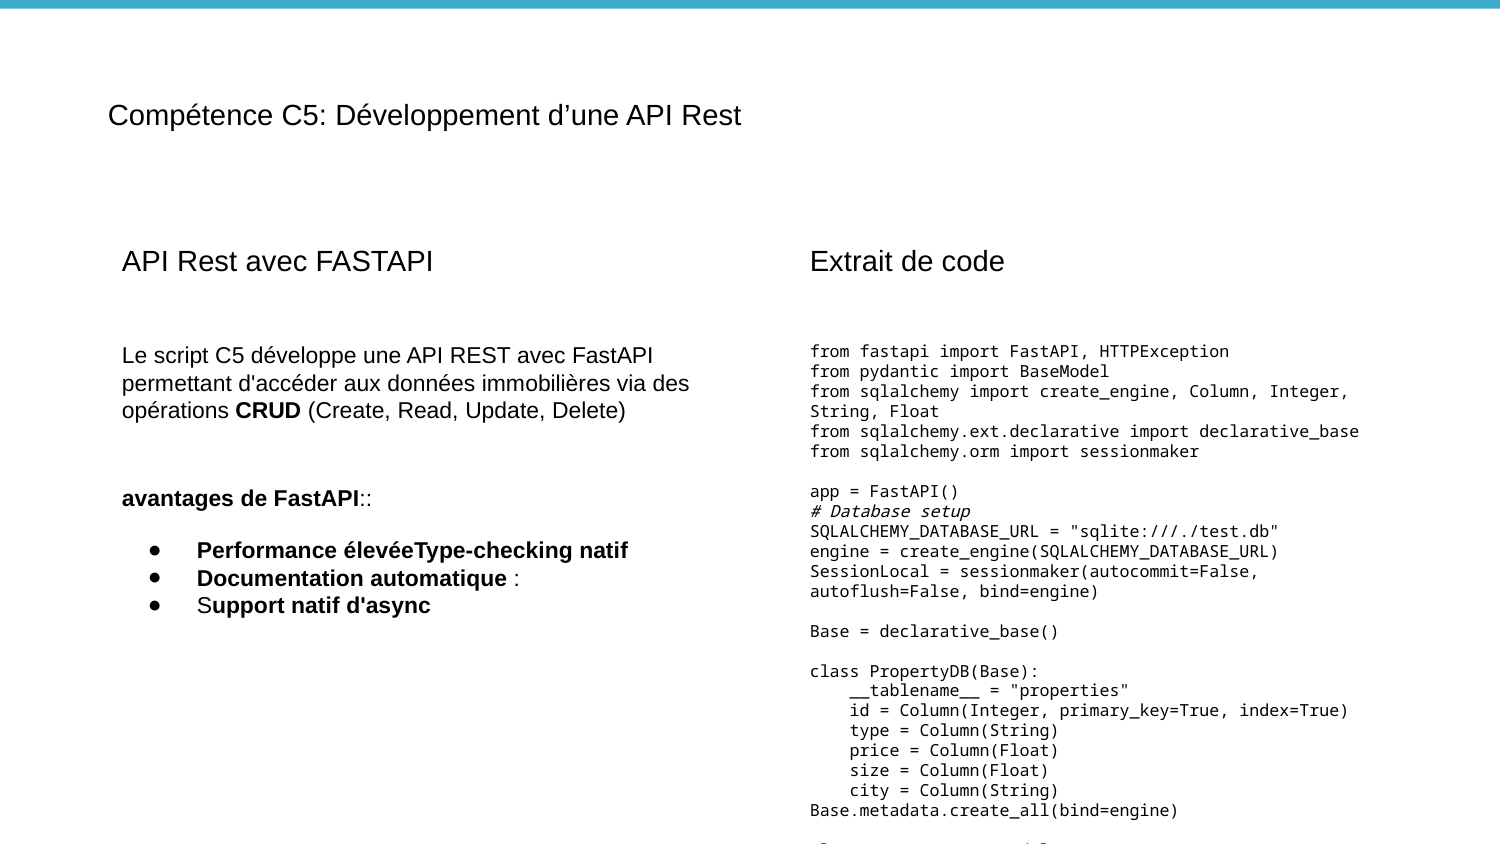

# Compétence C5: Développement d’une API Rest
API Rest avec FASTAPI
Extrait de code
Le script C5 développe une API REST avec FastAPI permettant d'accéder aux données immobilières via des opérations CRUD (Create, Read, Update, Delete)
avantages de FastAPI::
Performance élevéeType-checking natif
Documentation automatique :
Support natif d'async
from fastapi import FastAPI, HTTPException
from pydantic import BaseModel
from sqlalchemy import create_engine, Column, Integer, String, Float
from sqlalchemy.ext.declarative import declarative_base
from sqlalchemy.orm import sessionmaker
app = FastAPI()
# Database setup
SQLALCHEMY_DATABASE_URL = "sqlite:///./test.db"
engine = create_engine(SQLALCHEMY_DATABASE_URL)
SessionLocal = sessionmaker(autocommit=False, autoflush=False, bind=engine)
Base = declarative_base()
class PropertyDB(Base):
 __tablename__ = "properties"
 id = Column(Integer, primary_key=True, index=True)
 type = Column(String)
 price = Column(Float)
 size = Column(Float)
 city = Column(String)
Base.metadata.create_all(bind=engine)
class Property(BaseModel):
 type: str
 price: float
 size: float
 city: str